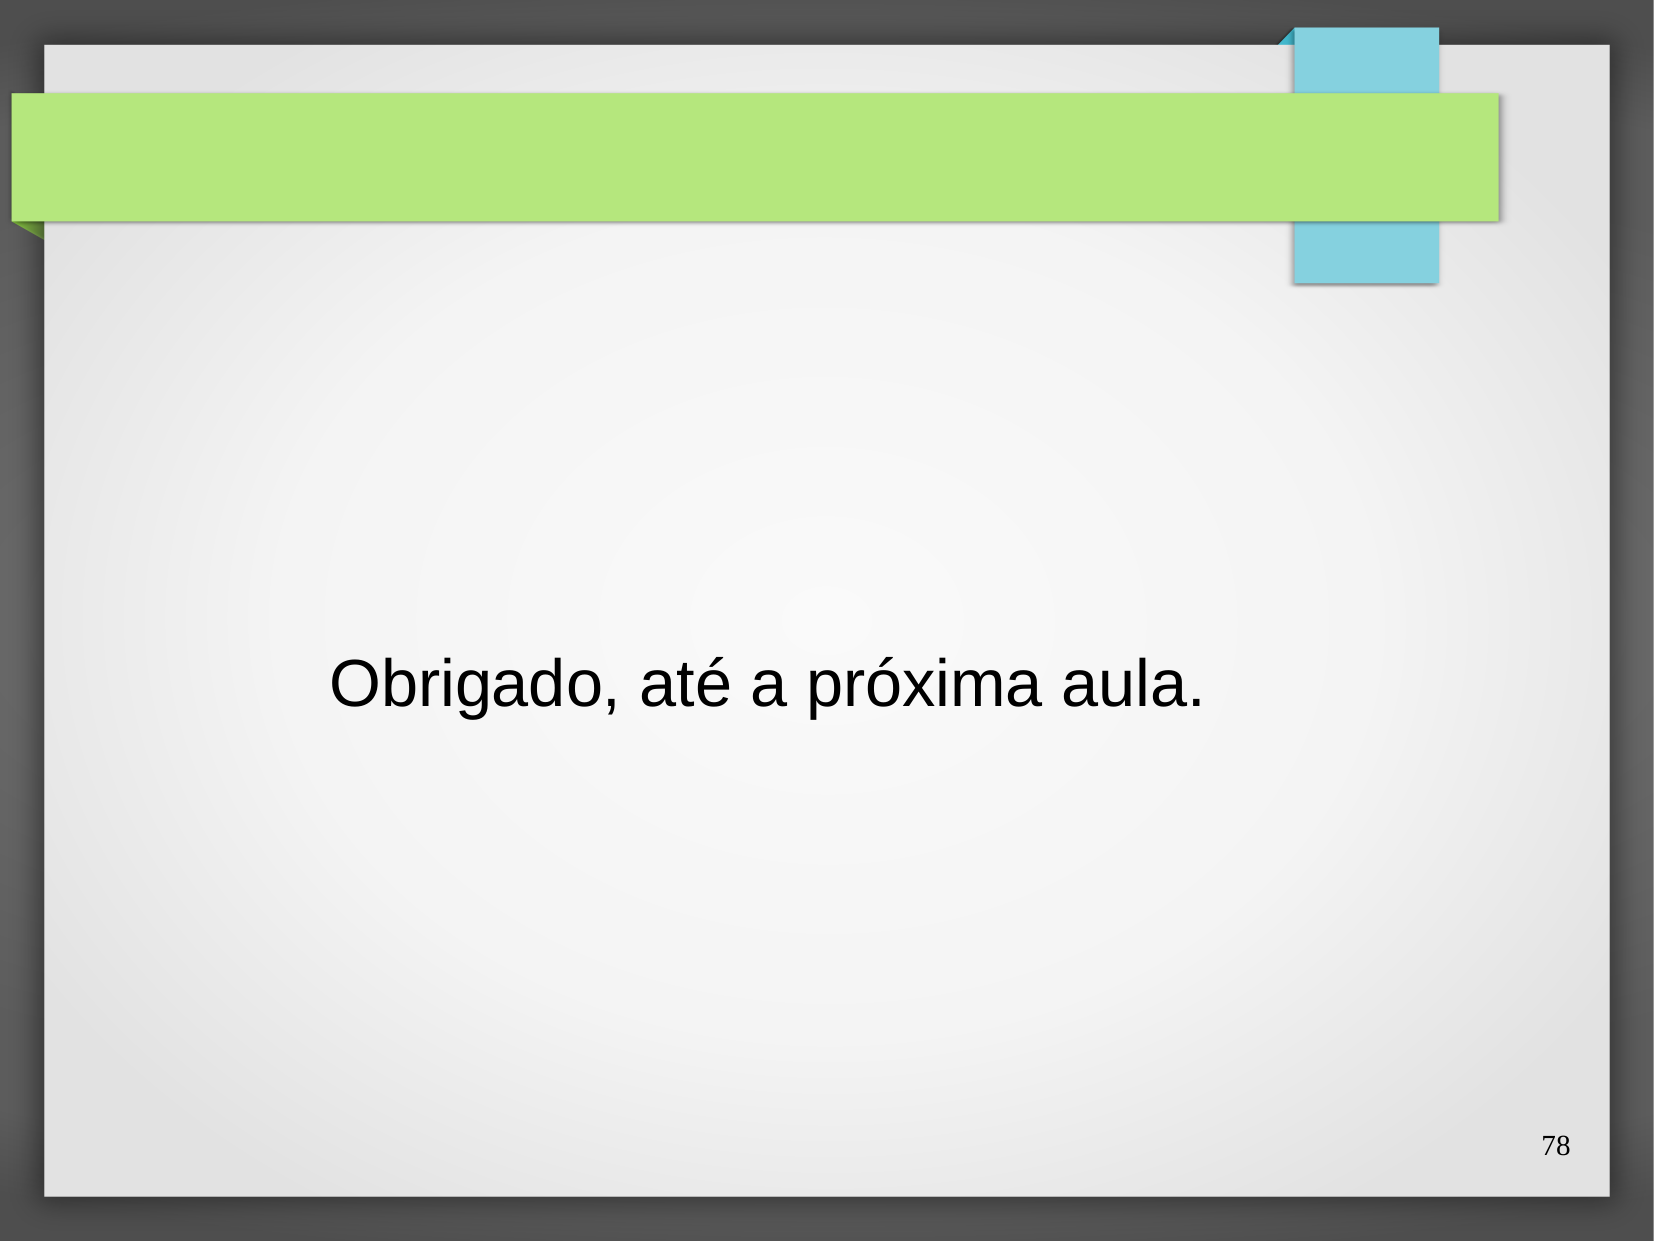

# Obrigado, até a próxima aula.
78